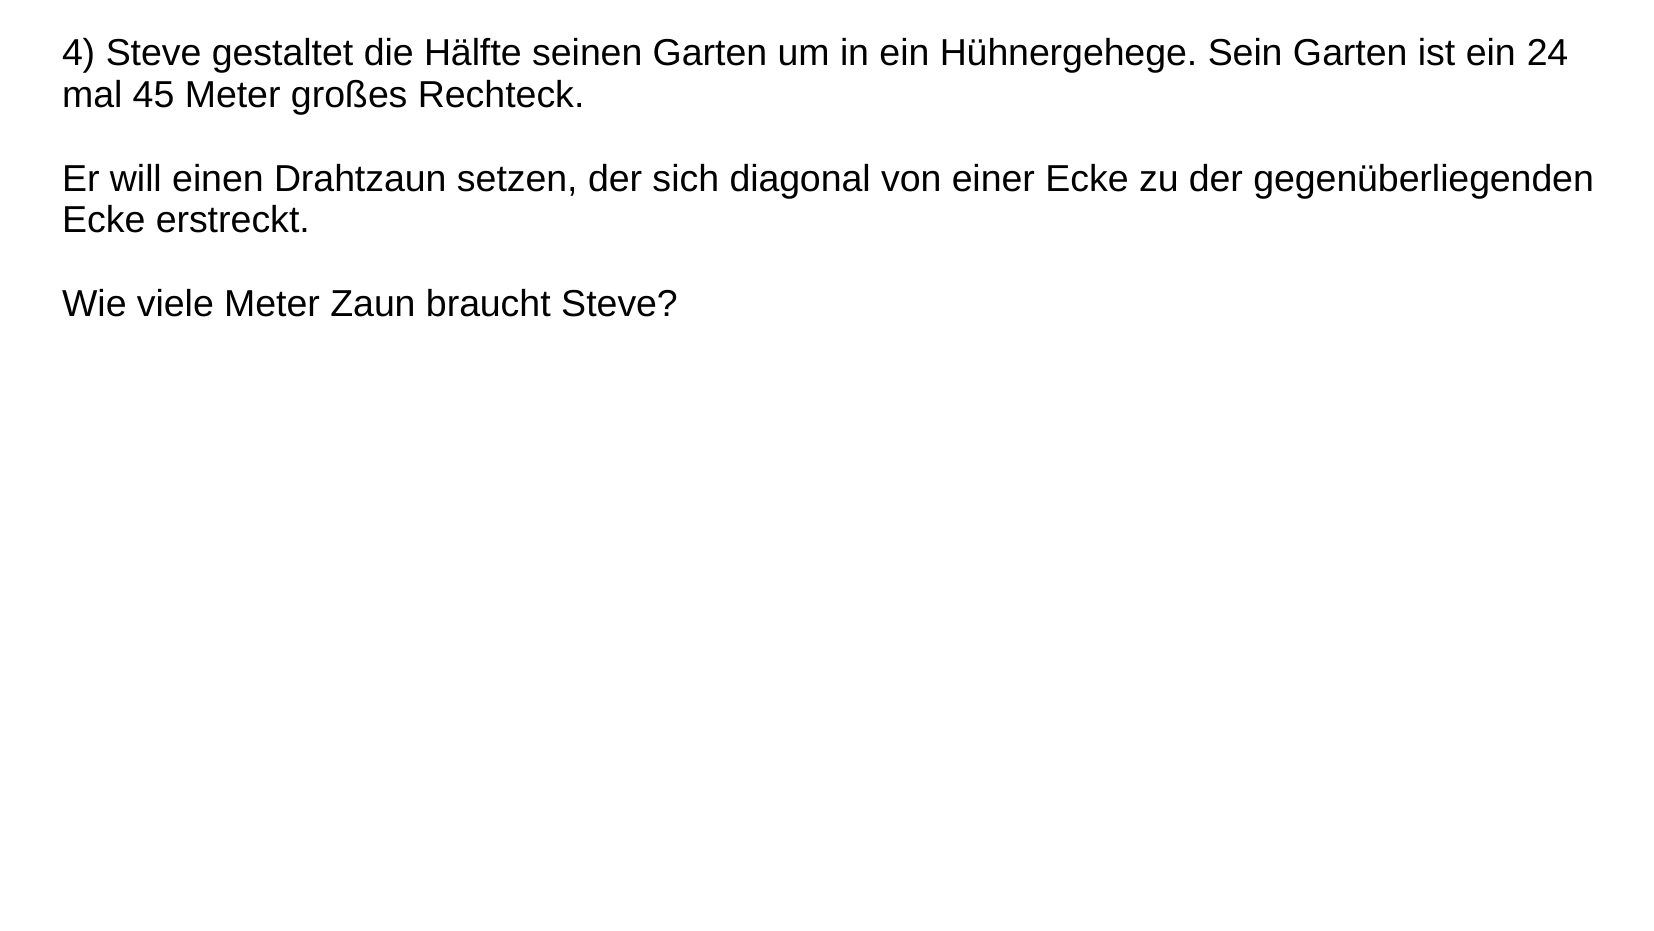

4) Steve gestaltet die Hälfte seinen Garten um in ein Hühnergehege. Sein Garten ist ein ‍24 mal 45 Meter großes Rechteck.
Er will einen Drahtzaun setzen, der sich diagonal von einer Ecke zu der gegenüberliegenden Ecke erstreckt.
Wie viele Meter Zaun braucht Steve?